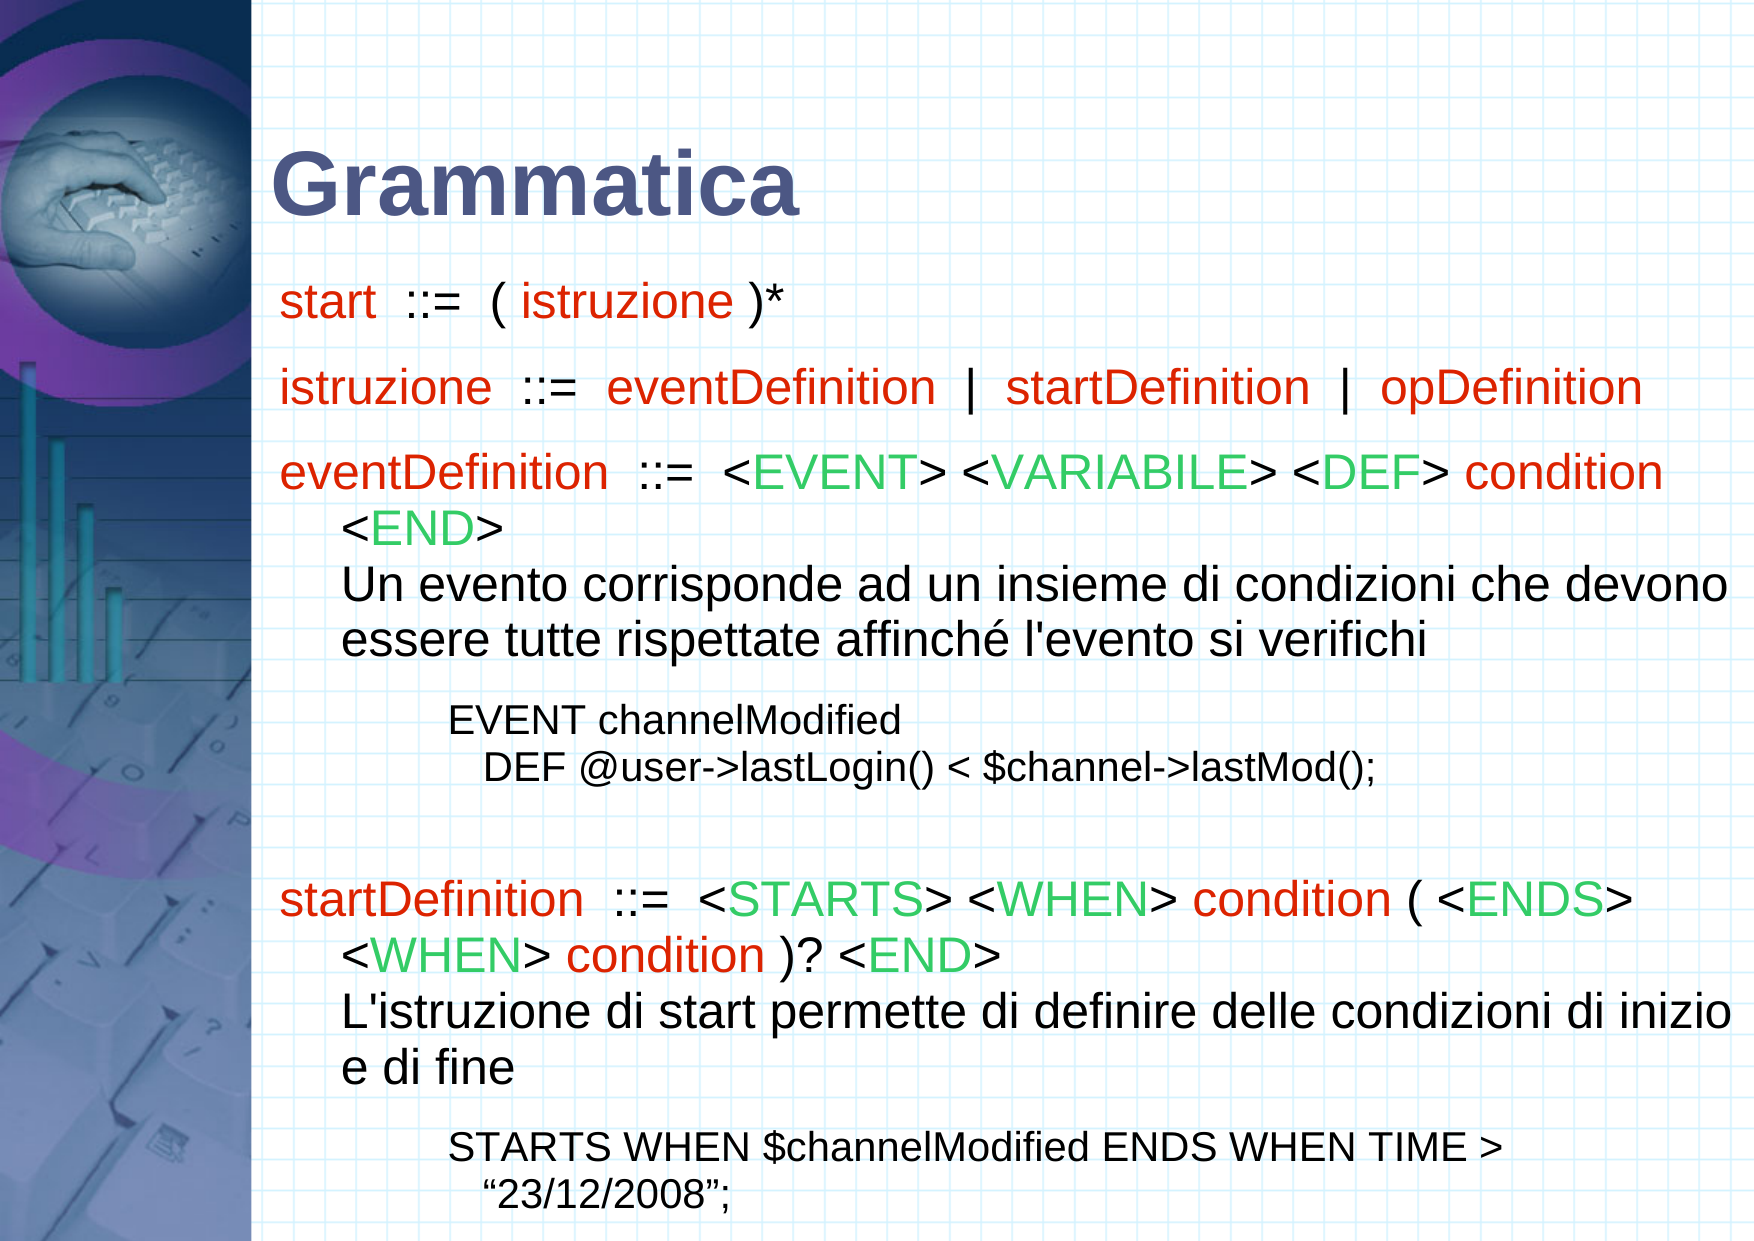

# Grammatica
start ::= ( istruzione )*
istruzione ::= eventDefinition | startDefinition | opDefinition
eventDefinition ::= <EVENT> <VARIABILE> <DEF> condition <END>
Un evento corrisponde ad un insieme di condizioni che devono essere tutte rispettate affinché l'evento si verifichi
EVENT channelModified
DEF @user->lastLogin() < $channel->lastMod();
startDefinition ::= <STARTS> <WHEN> condition ( <ENDS> <WHEN> condition )? <END>
L'istruzione di start permette di definire delle condizioni di inizio e di fine
STARTS WHEN $channelModified ENDS WHEN TIME > “23/12/2008”;